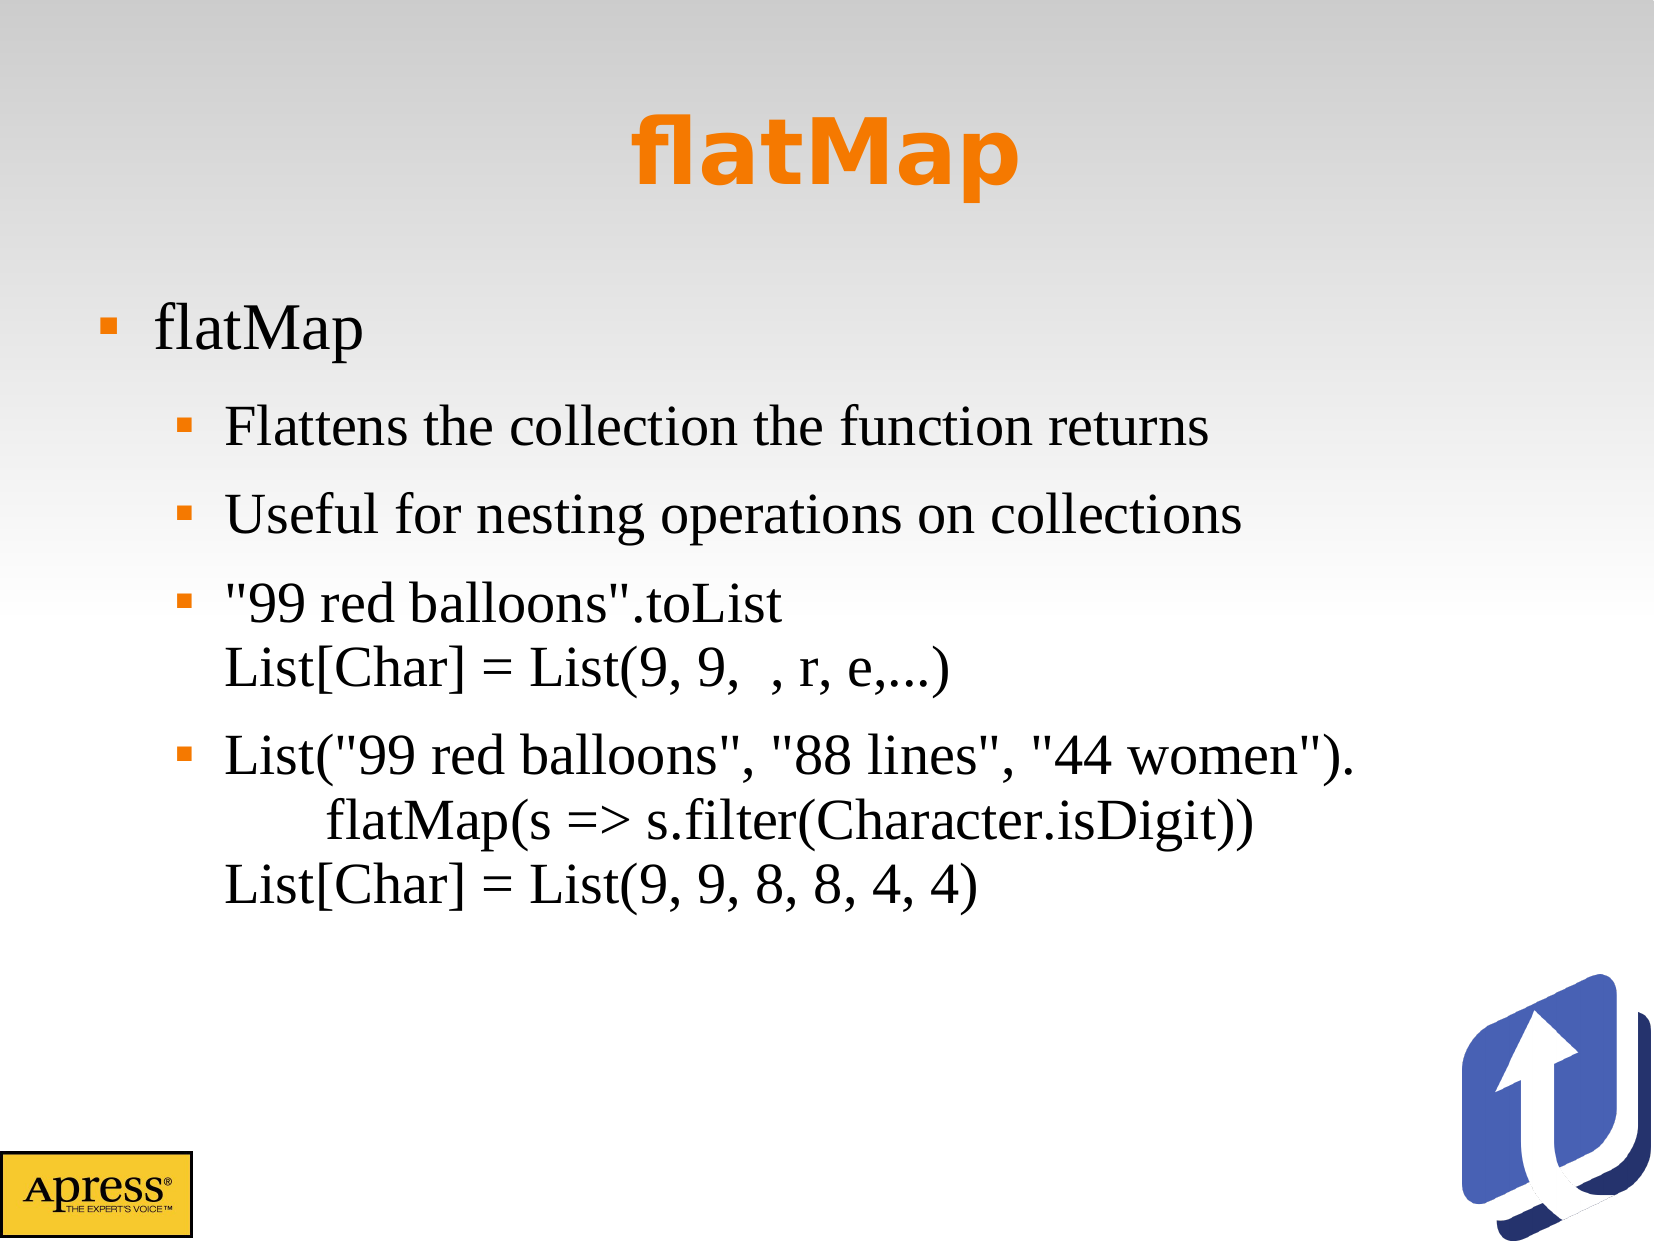

# flatMap
flatMap
Flattens the collection the function returns
Useful for nesting operations on collections
"99 red balloons".toList
List[Char] = List(9, 9, , r, e,...)
List("99 red balloons", "88 lines", "44 women").
 flatMap(s => s.filter(Character.isDigit))
List[Char] = List(9, 9, 8, 8, 4, 4)